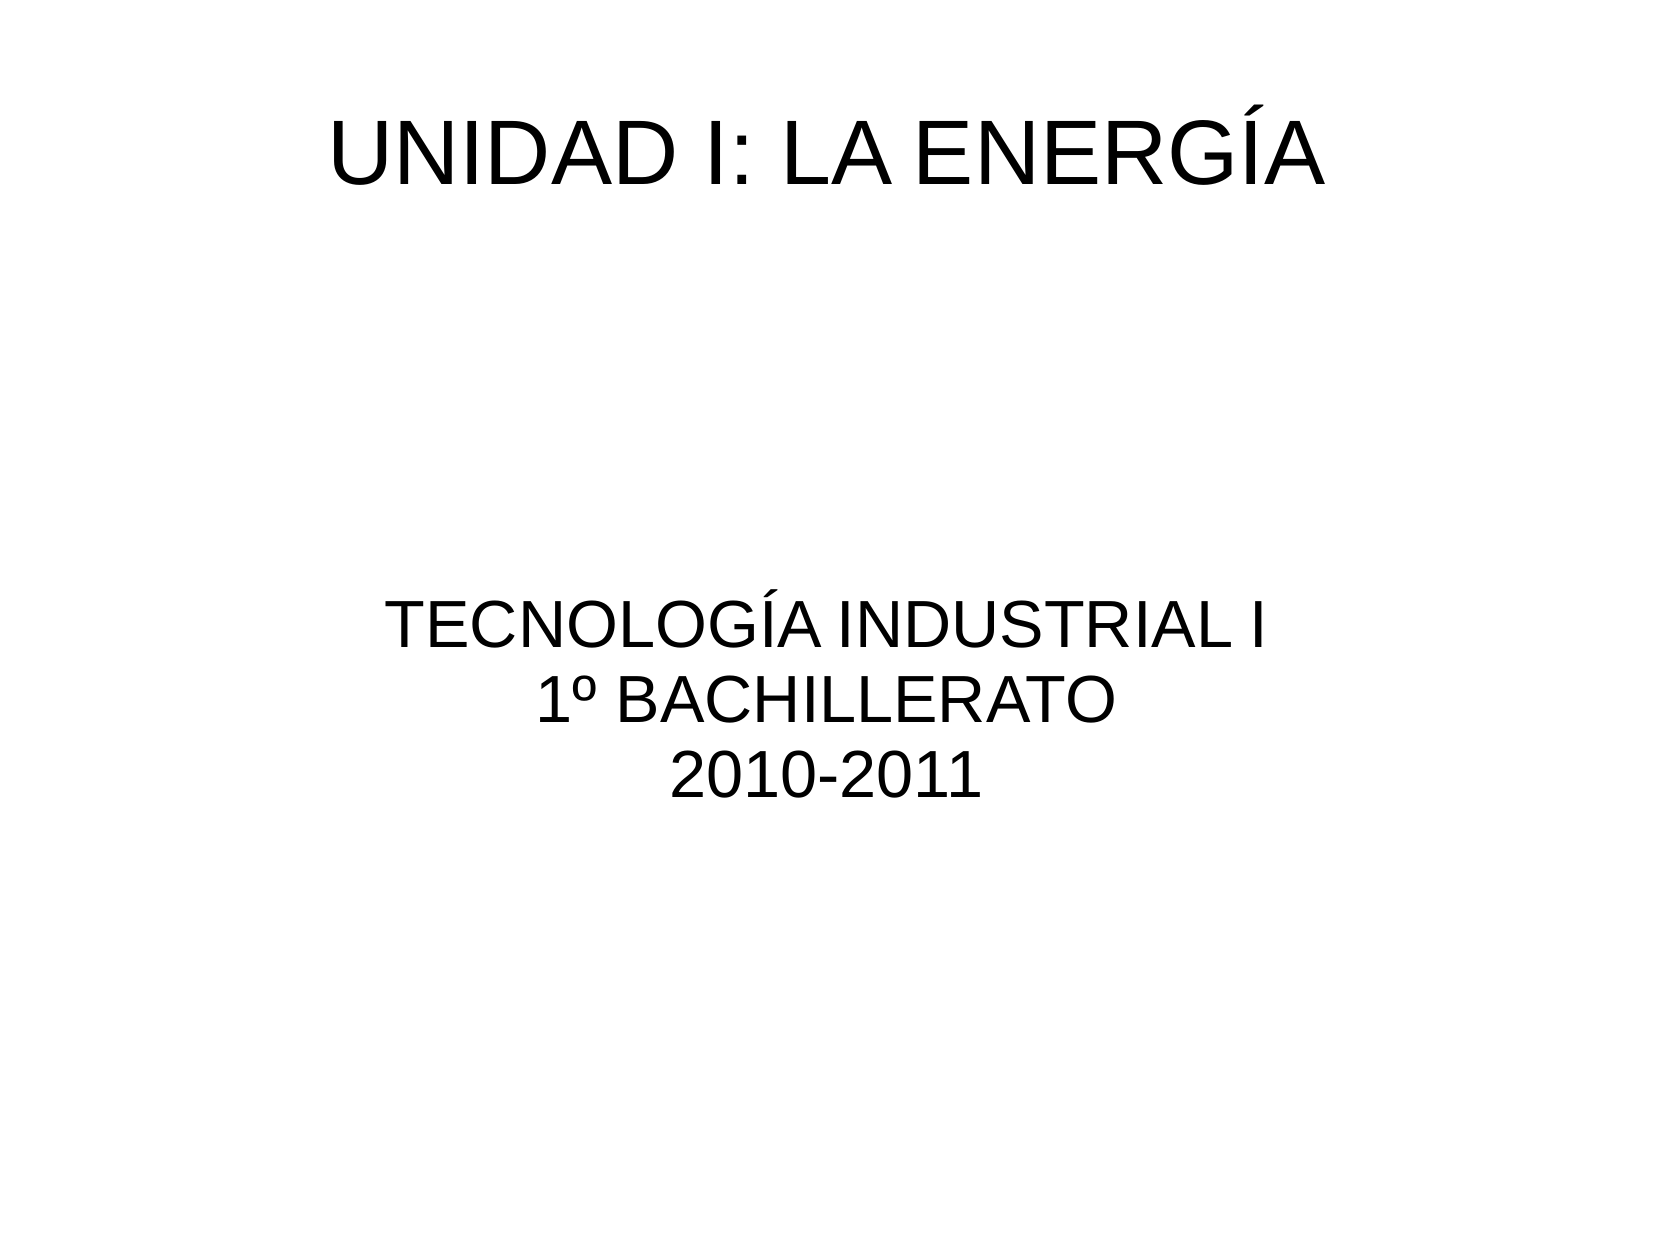

# UNIDAD I: LA ENERGÍA
TECNOLOGÍA INDUSTRIAL I
1º BACHILLERATO
2010-2011